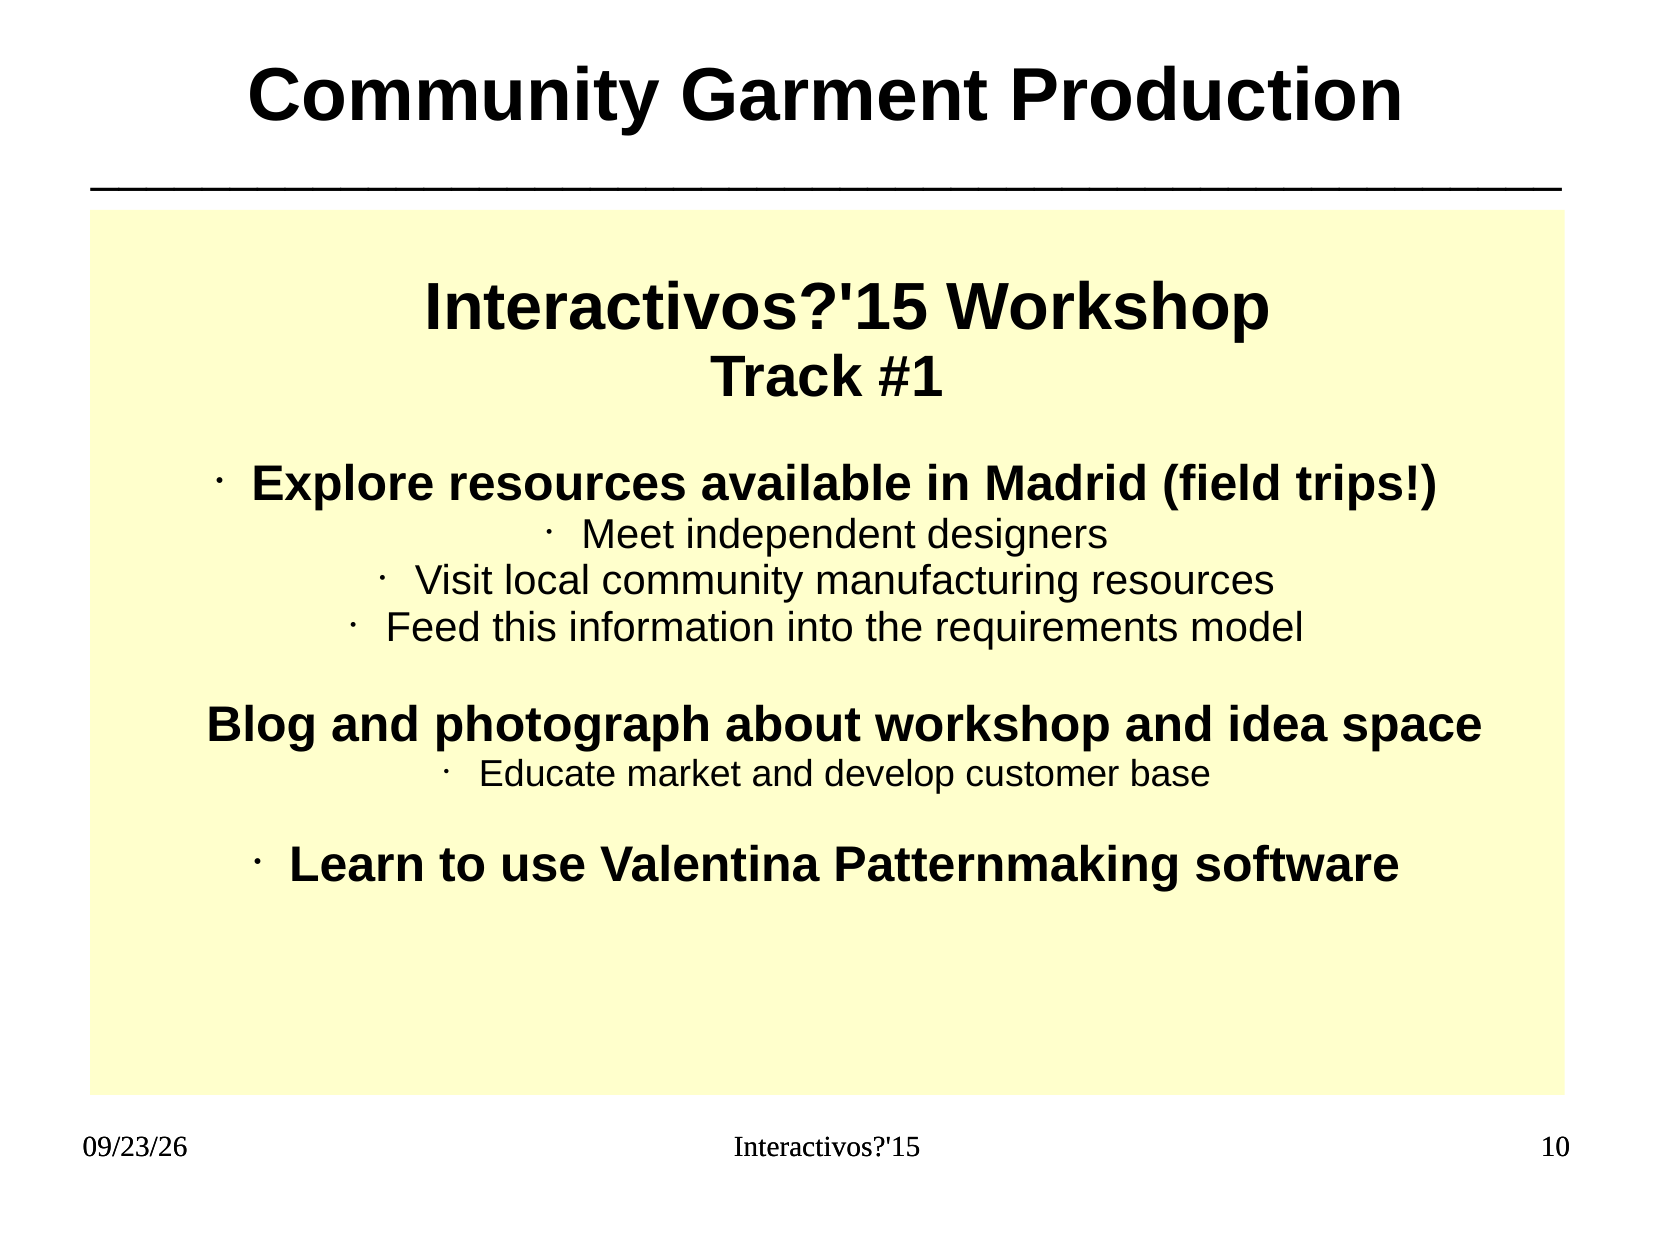

# Community Garment Production _____________________________________________________
 Interactivos?'15 Workshop
Track #1
Explore resources available in Madrid (field trips!)
Meet independent designers
Visit local community manufacturing resources
Feed this information into the requirements model
Blog and photograph about workshop and idea space
Educate market and develop customer base
Learn to use Valentina Patternmaking software
Interactivos?'15
10